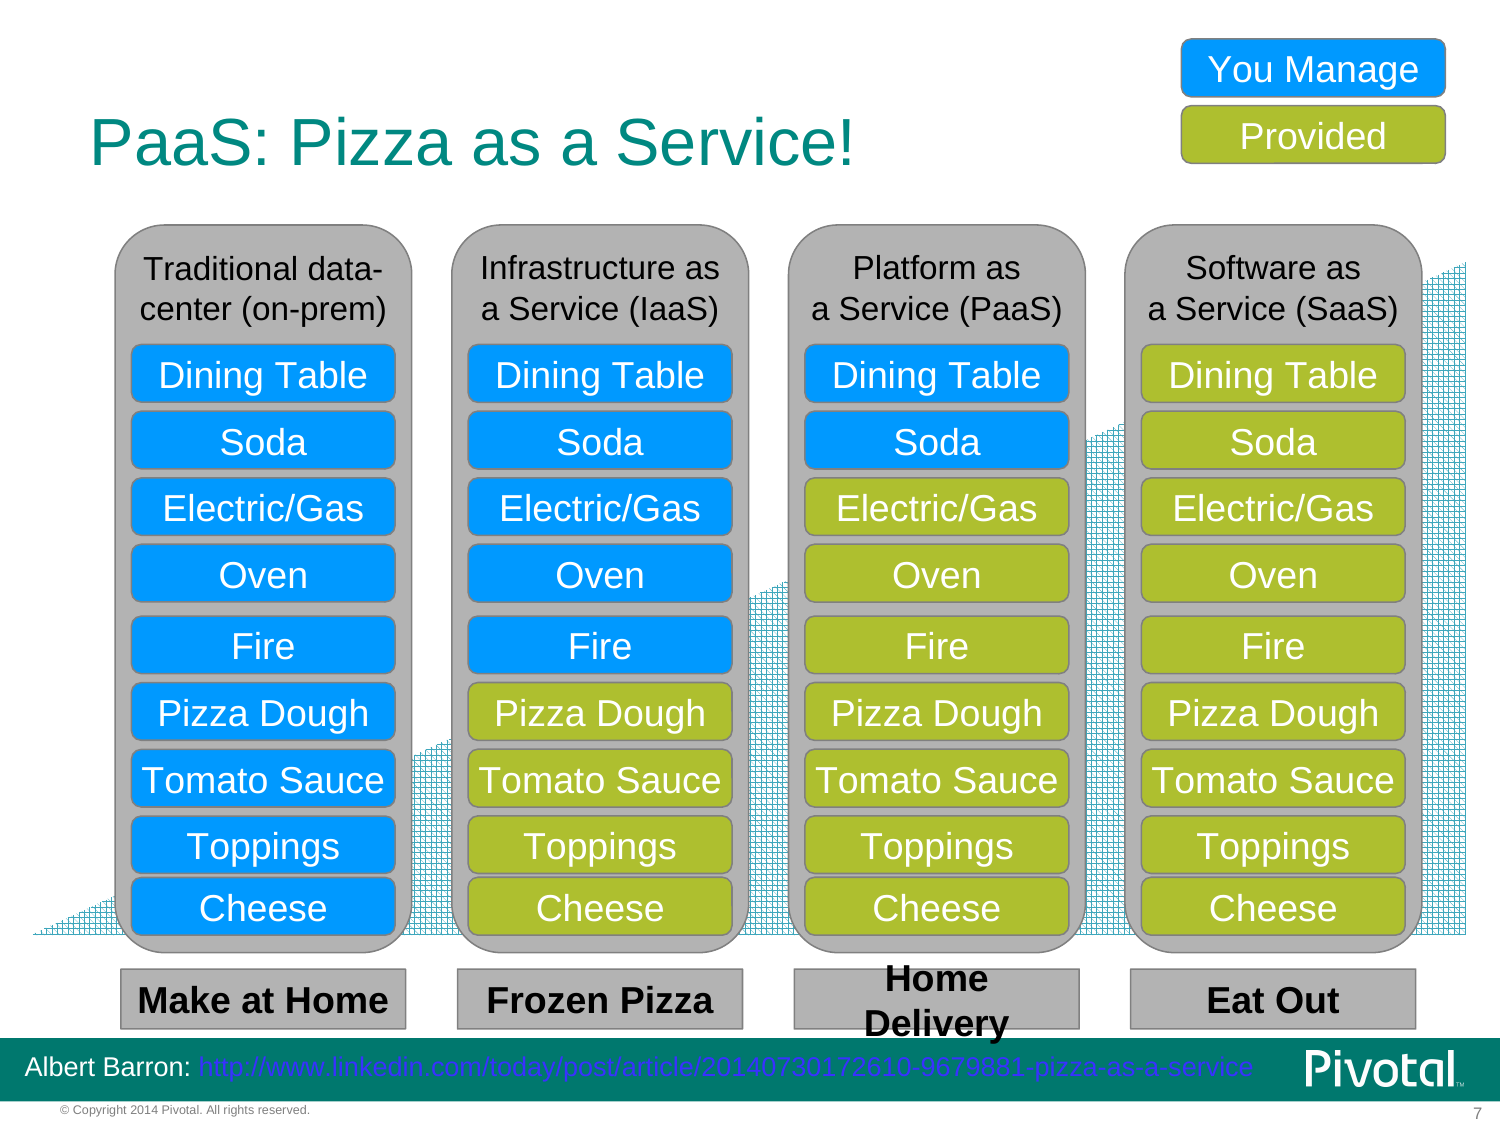

You Manage
# PaaS: Pizza as a Service!
Provided
Traditional data-
center (on-prem)
Dining Table
Soda
Electric/Gas
Oven
Fire
Pizza Dough
Tomato Sauce
Toppings
Cheese
Make at Home
Infrastructure as
a Service (IaaS)
Platform as
a Service (PaaS)
Software as
a Service (SaaS)
Dining Table
Dining Table
Dining Table
Soda
Soda
Soda
Electric/Gas
Electric/Gas
Electric/Gas
Oven
Oven
Oven
Fire
Fire
Fire
Pizza Dough
Pizza Dough
Pizza Dough
Tomato Sauce
Tomato Sauce
Tomato Sauce
Toppings
Toppings
Toppings
Cheese
Cheese
Cheese
Frozen Pizza
Home Delivery
Eat Out
Albert Barron: http://www.linkedin.com/today/post/article/20140730172610-9679881-pizza-as-a-service